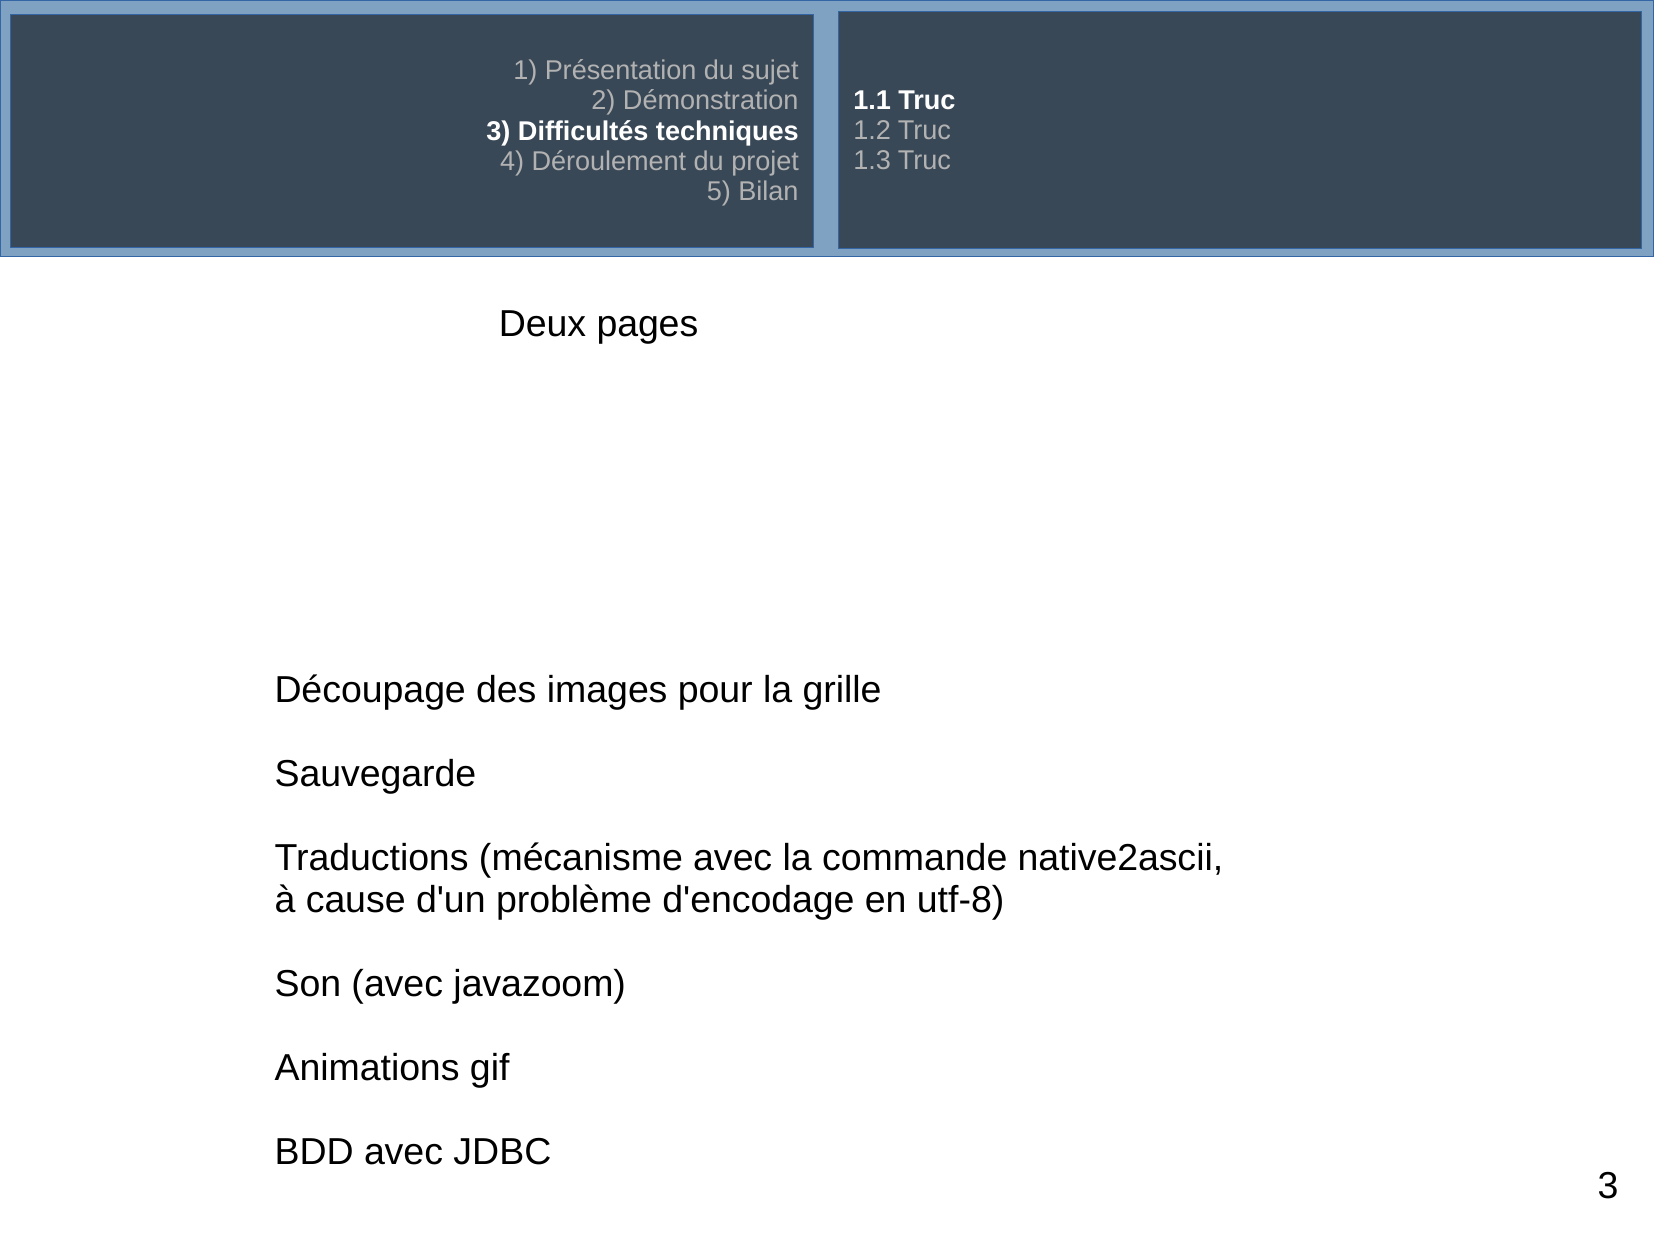

1.1 Truc
1.2 Truc
1.3 Truc
1) Présentation du sujet
2) Démonstration
3) Difficultés techniques
4) Déroulement du projet
5) Bilan
Deux pages
Découpage des images pour la grille
Sauvegarde
Traductions (mécanisme avec la commande native2ascii, à cause d'un problème d'encodage en utf-8)
Son (avec javazoom)
Animations gif
BDD avec JDBC
3